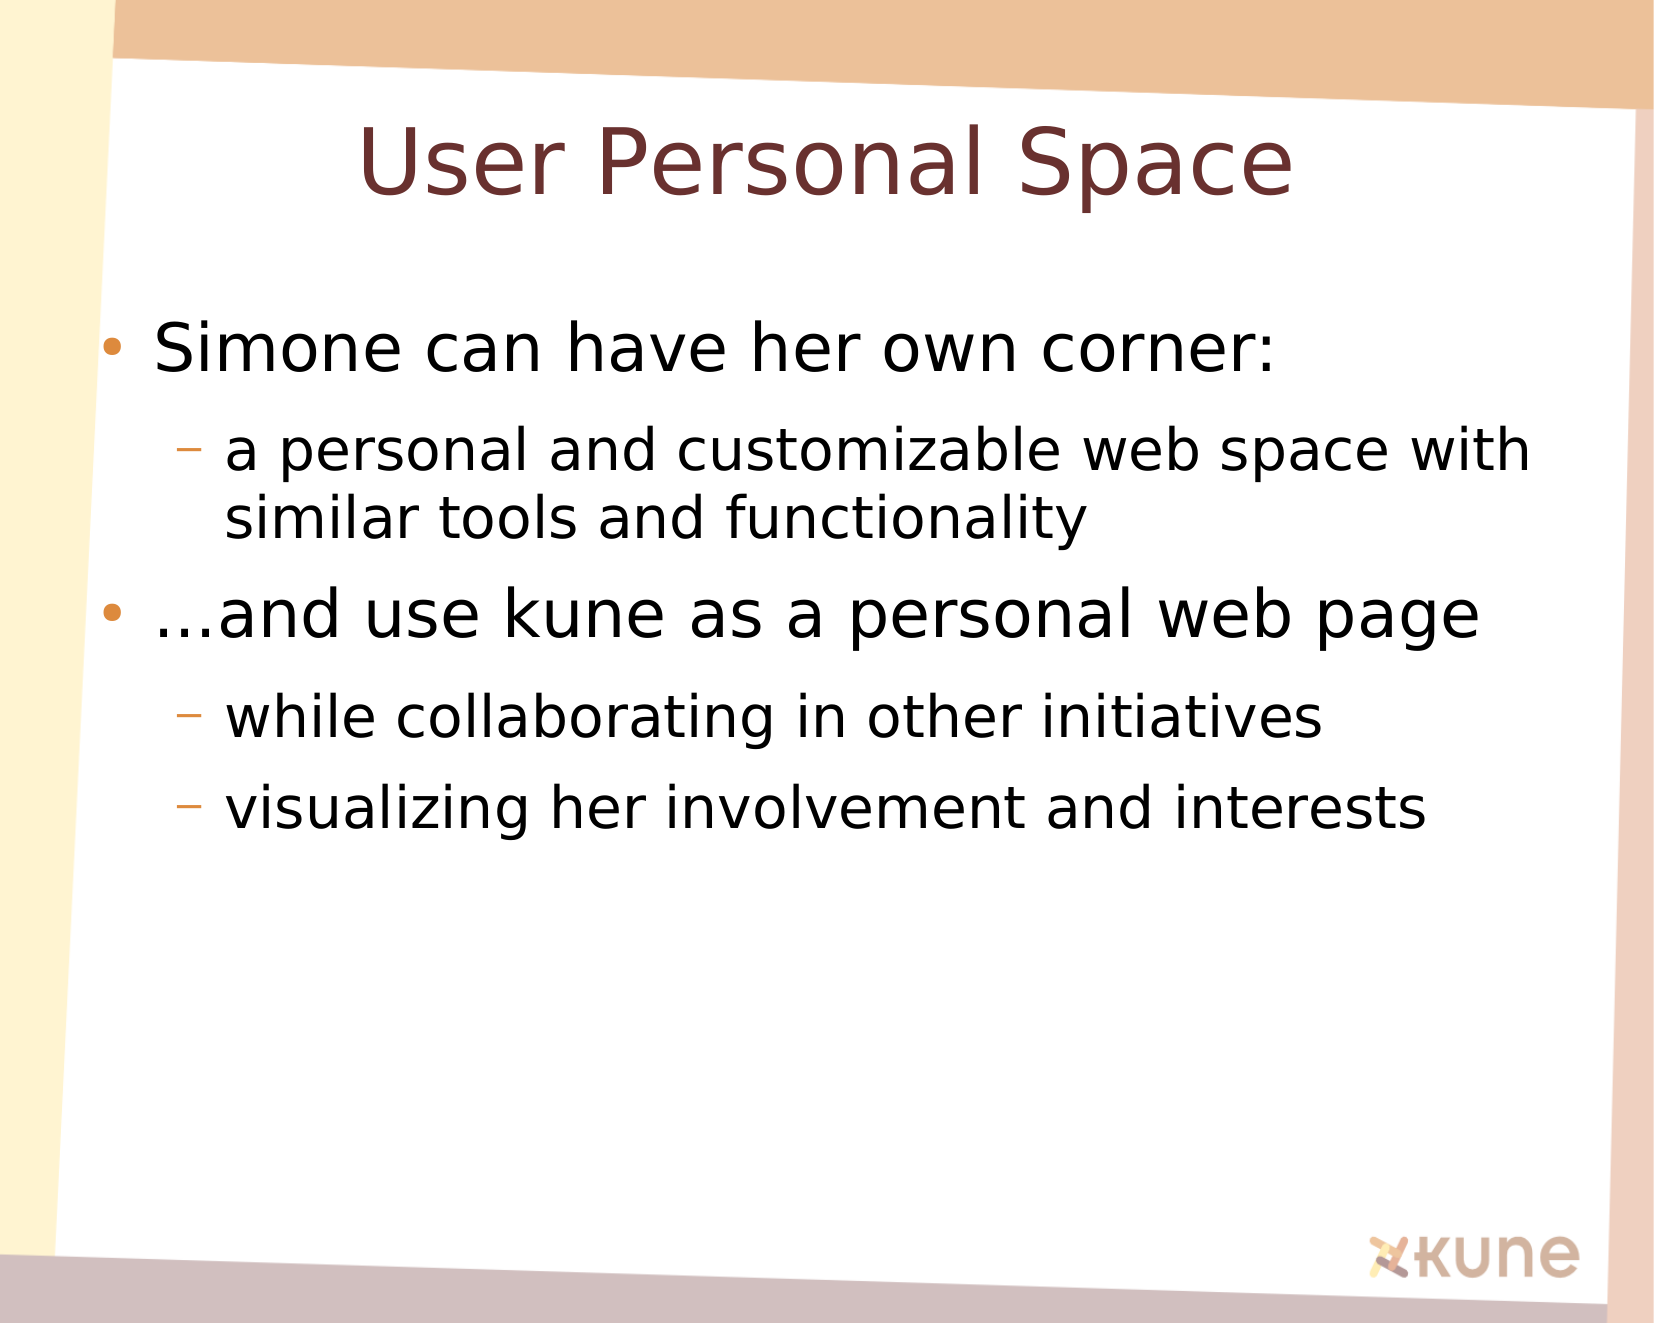

# User Personal Space
Simone can have her own corner:
a personal and customizable web space with similar tools and functionality
...and use kune as a personal web page
while collaborating in other initiatives
visualizing her involvement and interests